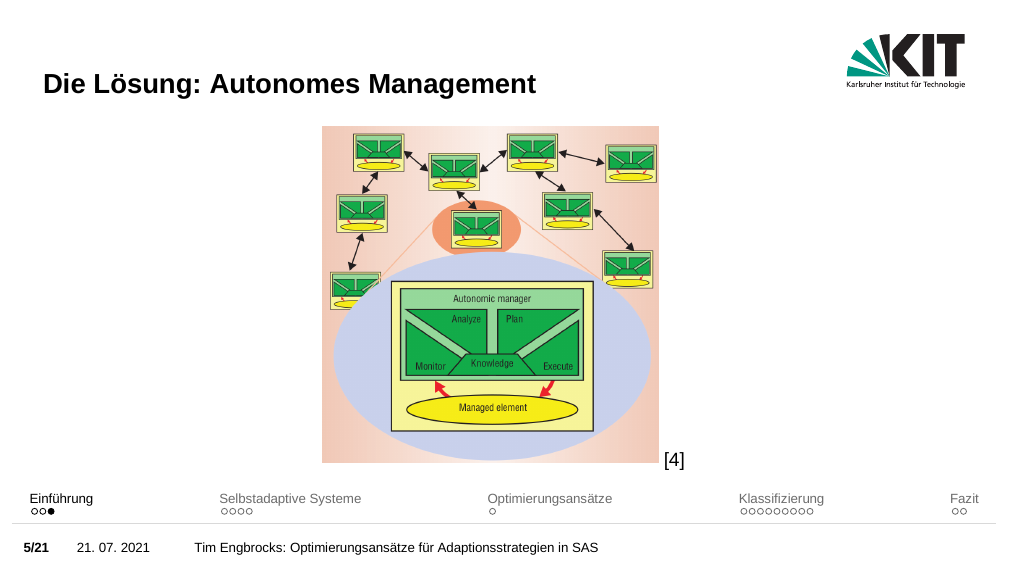

Die Lösung: Autonomes Management
[4]
Einführung
Selbstadaptive Systeme
Optimierungsansätze
Klassifizierung
Fazit
5/21
21. 07. 2021
Tim Engbrocks: Optimierungsansätze für Adaptionsstrategien in SAS